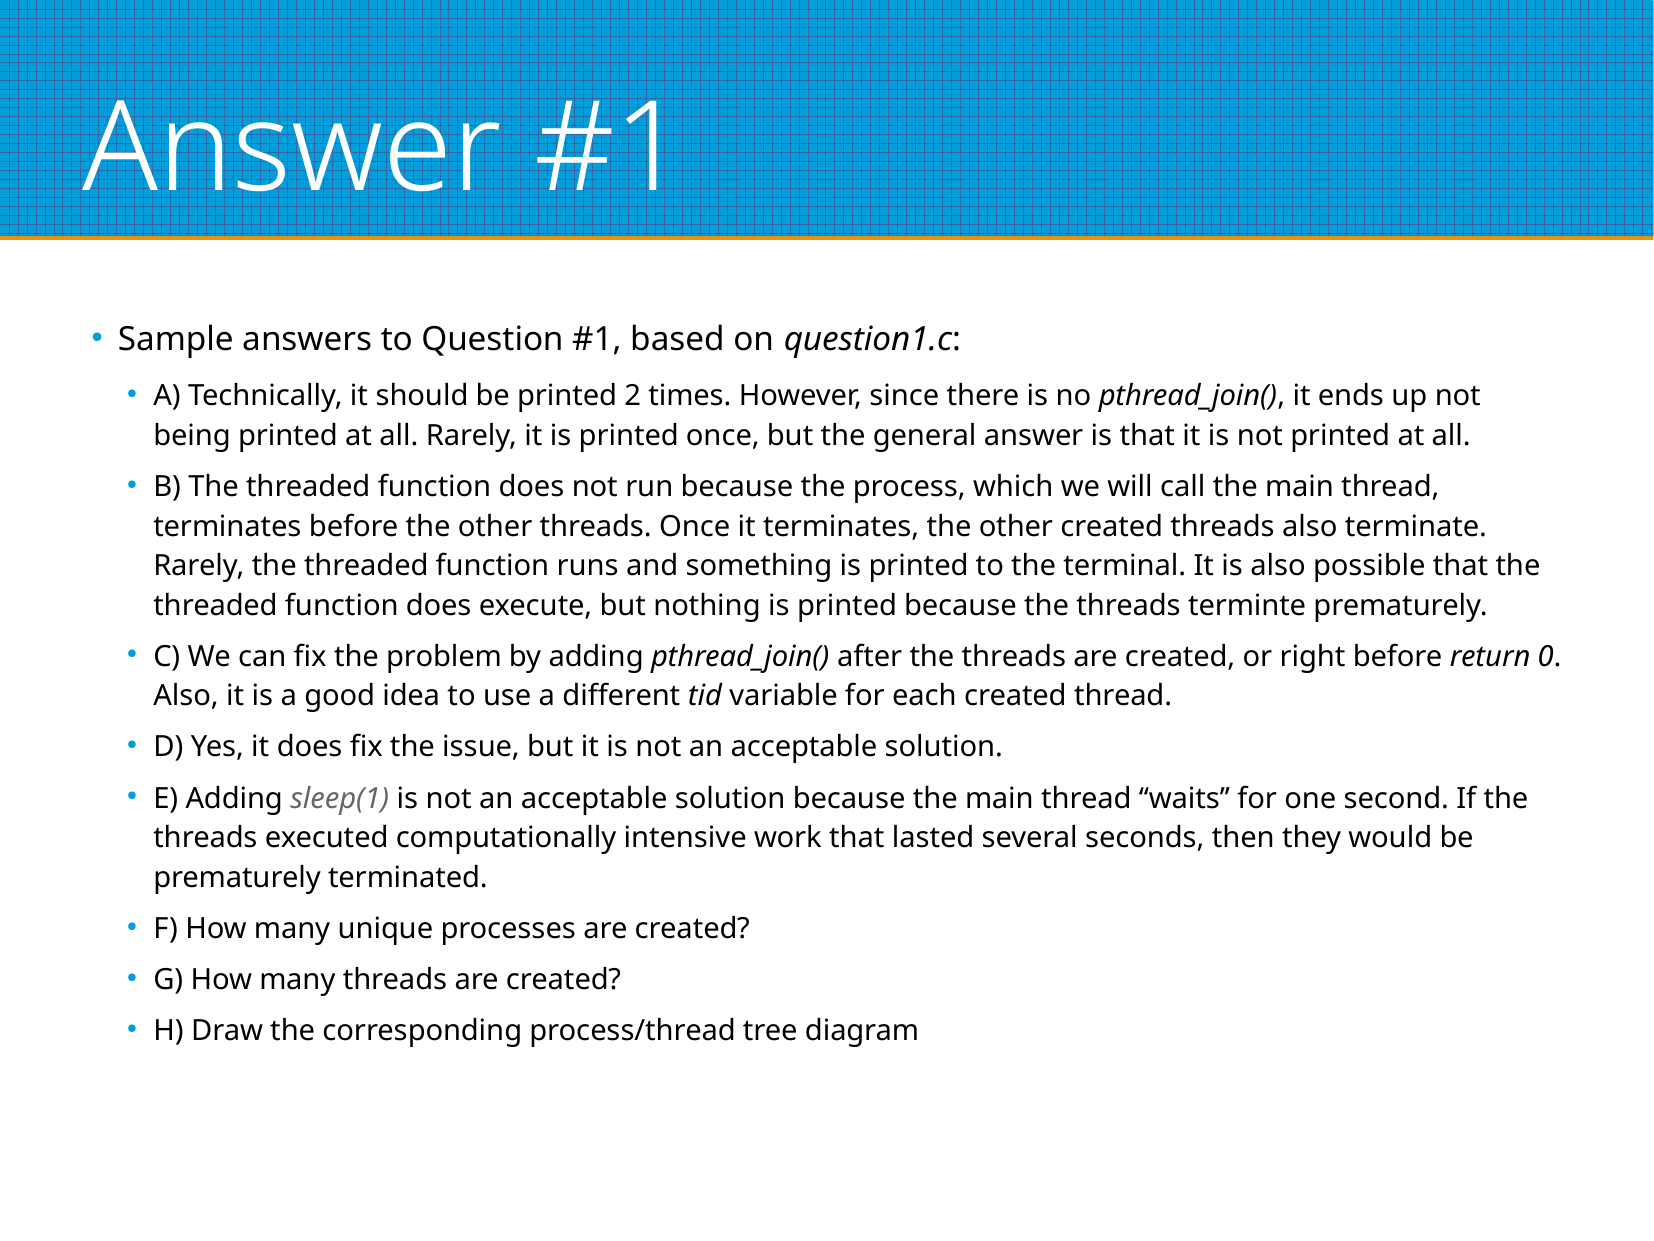

# Answer #1
Sample answers to Question #1, based on question1.c:
A) Technically, it should be printed 2 times. However, since there is no pthread_join(), it ends up not being printed at all. Rarely, it is printed once, but the general answer is that it is not printed at all.
B) The threaded function does not run because the process, which we will call the main thread, terminates before the other threads. Once it terminates, the other created threads also terminate. Rarely, the threaded function runs and something is printed to the terminal. It is also possible that the threaded function does execute, but nothing is printed because the threads terminte prematurely.
C) We can fix the problem by adding pthread_join() after the threads are created, or right before return 0. Also, it is a good idea to use a different tid variable for each created thread.
D) Yes, it does fix the issue, but it is not an acceptable solution.
E) Adding sleep(1) is not an acceptable solution because the main thread ‘‘waits’’ for one second. If the threads executed computationally intensive work that lasted several seconds, then they would be prematurely terminated.
F) How many unique processes are created?
G) How many threads are created?
H) Draw the corresponding process/thread tree diagram